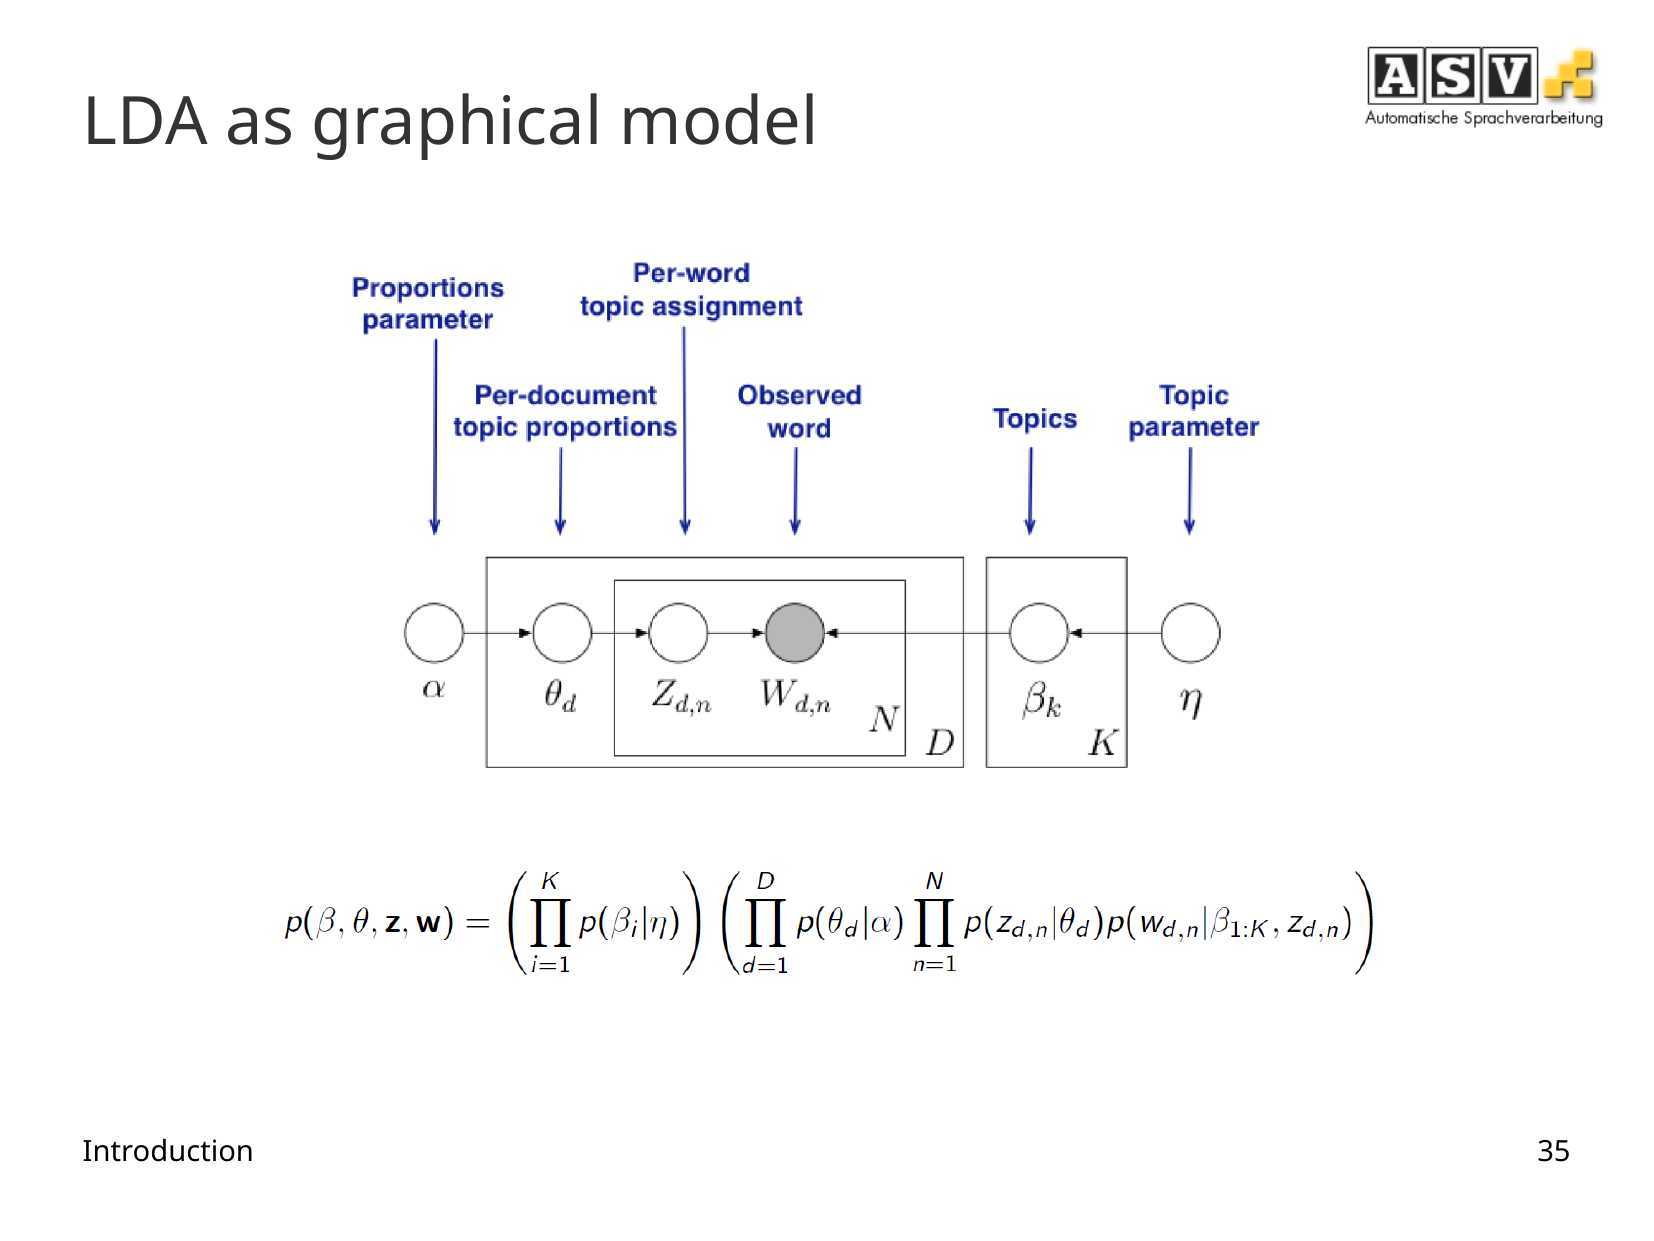

# LDA as graphical model
Introduction
35